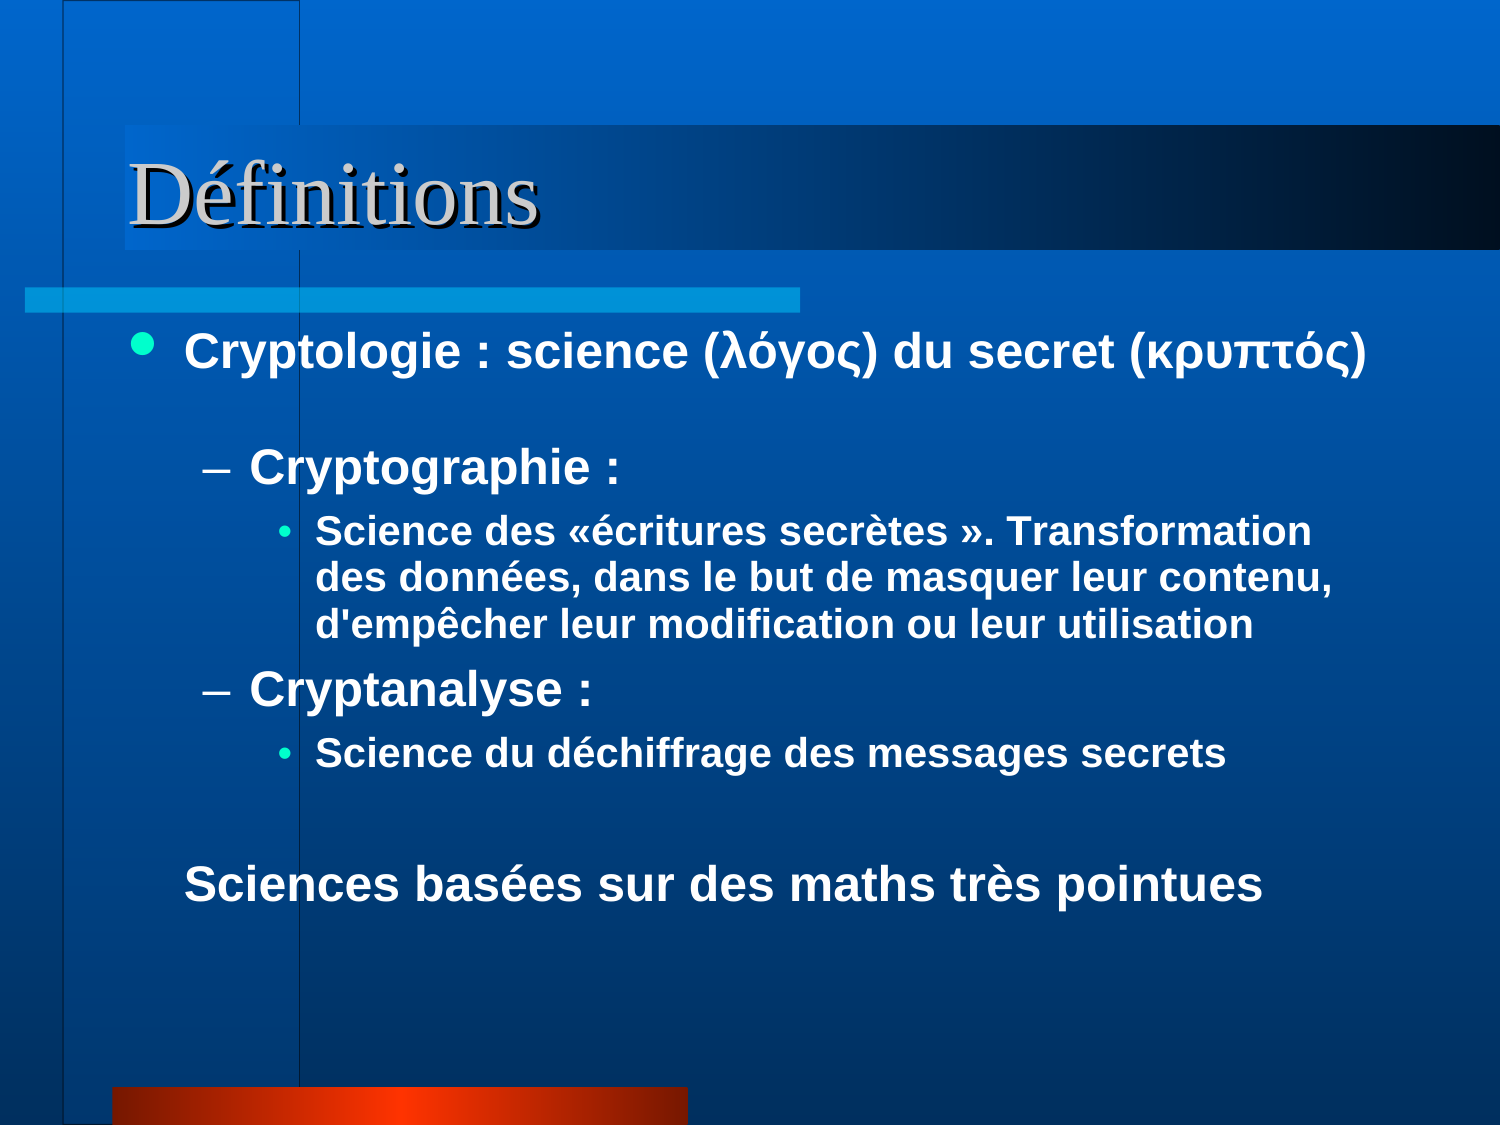

# Définitions
Cryptologie : science (λόγος) du secret (κρυπτός)
Cryptographie :
Science des «écritures secrètes ». Transformation des données, dans le but de masquer leur contenu, d'empêcher leur modification ou leur utilisation
Cryptanalyse :
Science du déchiffrage des messages secrets
Sciences basées sur des maths très pointues